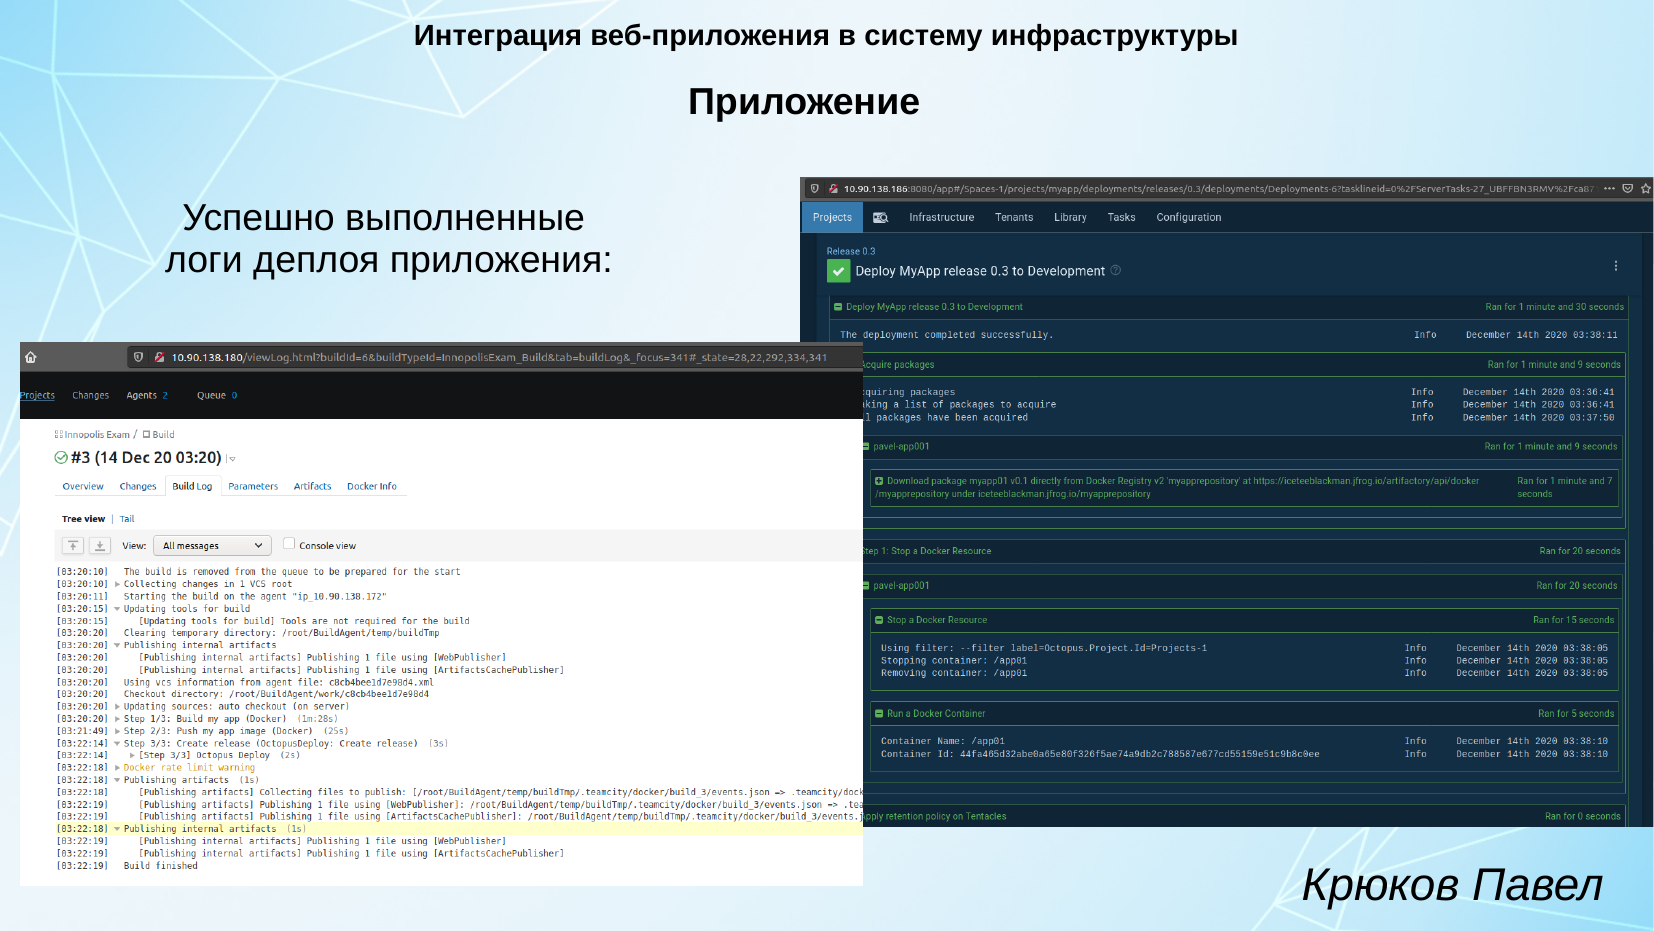

# Интеграция веб-приложения в систему инфраструктуры
Приложение
Успешно выполненные
 логи деплоя приложения:
Крюков Павел